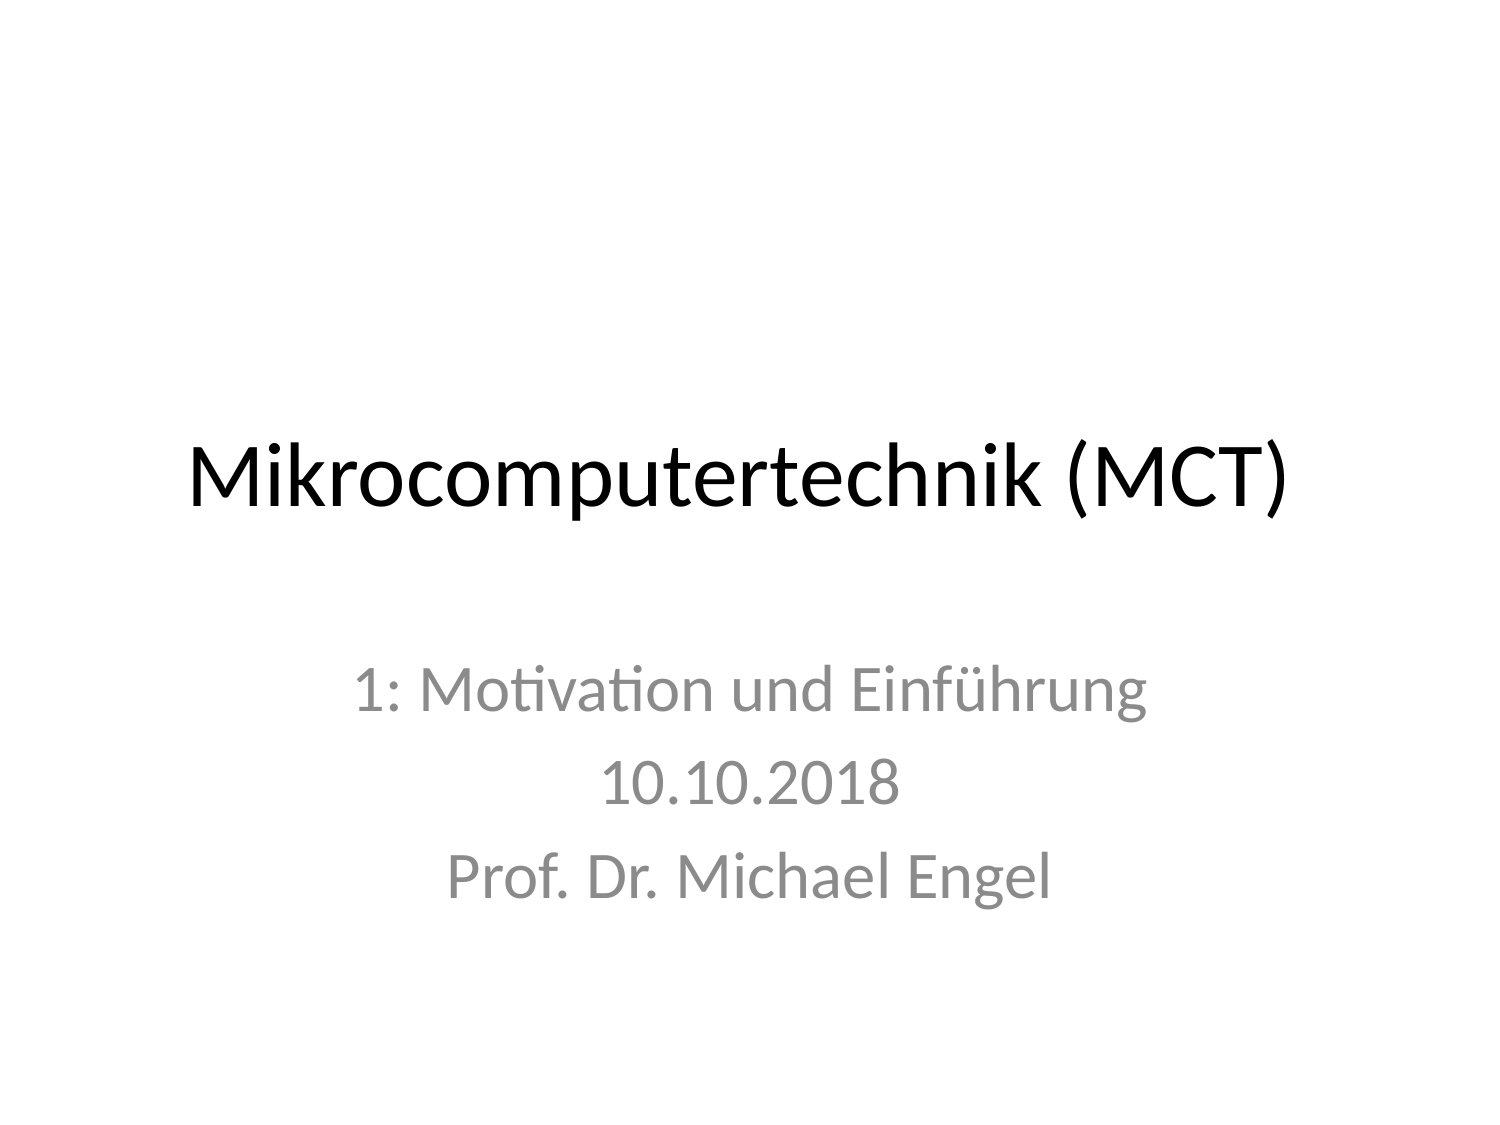

# Mikrocomputertechnik (MCT)
1: Motivation und Einführung
10.10.2018
Prof. Dr. Michael Engel